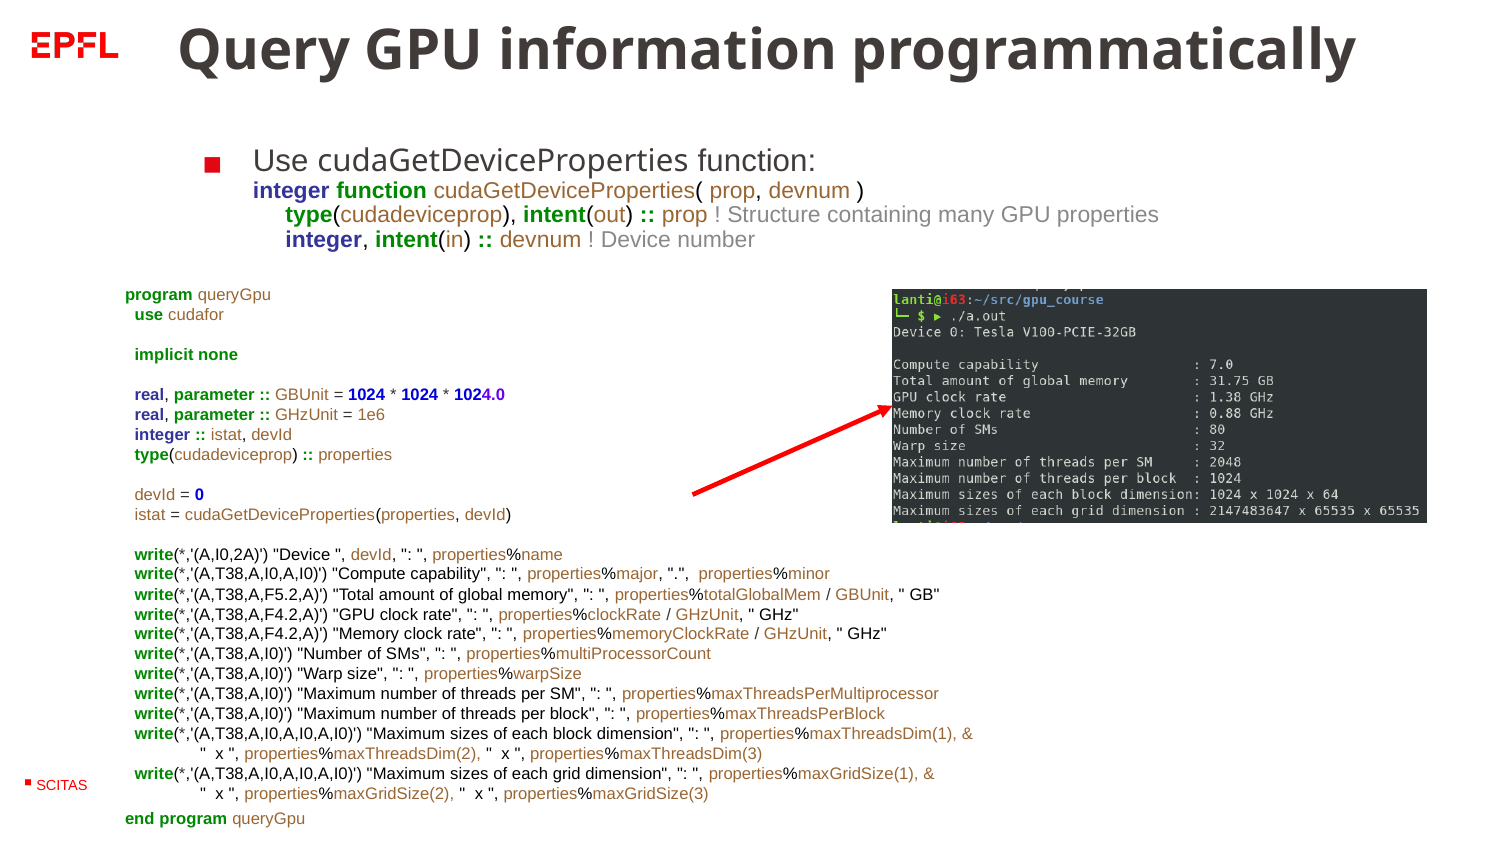

Query GPU information programmatically
# Use cudaGetDeviceProperties function: integer function cudaGetDeviceProperties( prop, devnum ) type(cudadeviceprop), intent(out) :: prop ! Structure containing many GPU properties integer, intent(in) :: devnum ! Device number
program queryGpu
 use cudafor
 implicit none
 real, parameter :: GBUnit = 1024 * 1024 * 1024.0
 real, parameter :: GHzUnit = 1e6
 integer :: istat, devId
 type(cudadeviceprop) :: properties
 devId = 0
 istat = cudaGetDeviceProperties(properties, devId)
 write(*,'(A,I0,2A)') "Device ", devId, ": ", properties%name
 write(*,'(A,T38,A,I0,A,I0)') "Compute capability", ": ", properties%major, ".", properties%minor
 write(*,'(A,T38,A,F5.2,A)') "Total amount of global memory", ": ", properties%totalGlobalMem / GBUnit, " GB"
 write(*,'(A,T38,A,F4.2,A)') "GPU clock rate", ": ", properties%clockRate / GHzUnit, " GHz"
 write(*,'(A,T38,A,F4.2,A)') "Memory clock rate", ": ", properties%memoryClockRate / GHzUnit, " GHz"
 write(*,'(A,T38,A,I0)') "Number of SMs", ": ", properties%multiProcessorCount
 write(*,'(A,T38,A,I0)') "Warp size", ": ", properties%warpSize
 write(*,'(A,T38,A,I0)') "Maximum number of threads per SM", ": ", properties%maxThreadsPerMultiprocessor
 write(*,'(A,T38,A,I0)') "Maximum number of threads per block", ": ", properties%maxThreadsPerBlock
 write(*,'(A,T38,A,I0,A,I0,A,I0)') "Maximum sizes of each block dimension", ": ", properties%maxThreadsDim(1), &
 	" x ", properties%maxThreadsDim(2), " x ", properties%maxThreadsDim(3)
 write(*,'(A,T38,A,I0,A,I0,A,I0)') "Maximum sizes of each grid dimension", ": ", properties%maxGridSize(1), &
 	" x ", properties%maxGridSize(2), " x ", properties%maxGridSize(3)
end program queryGpu